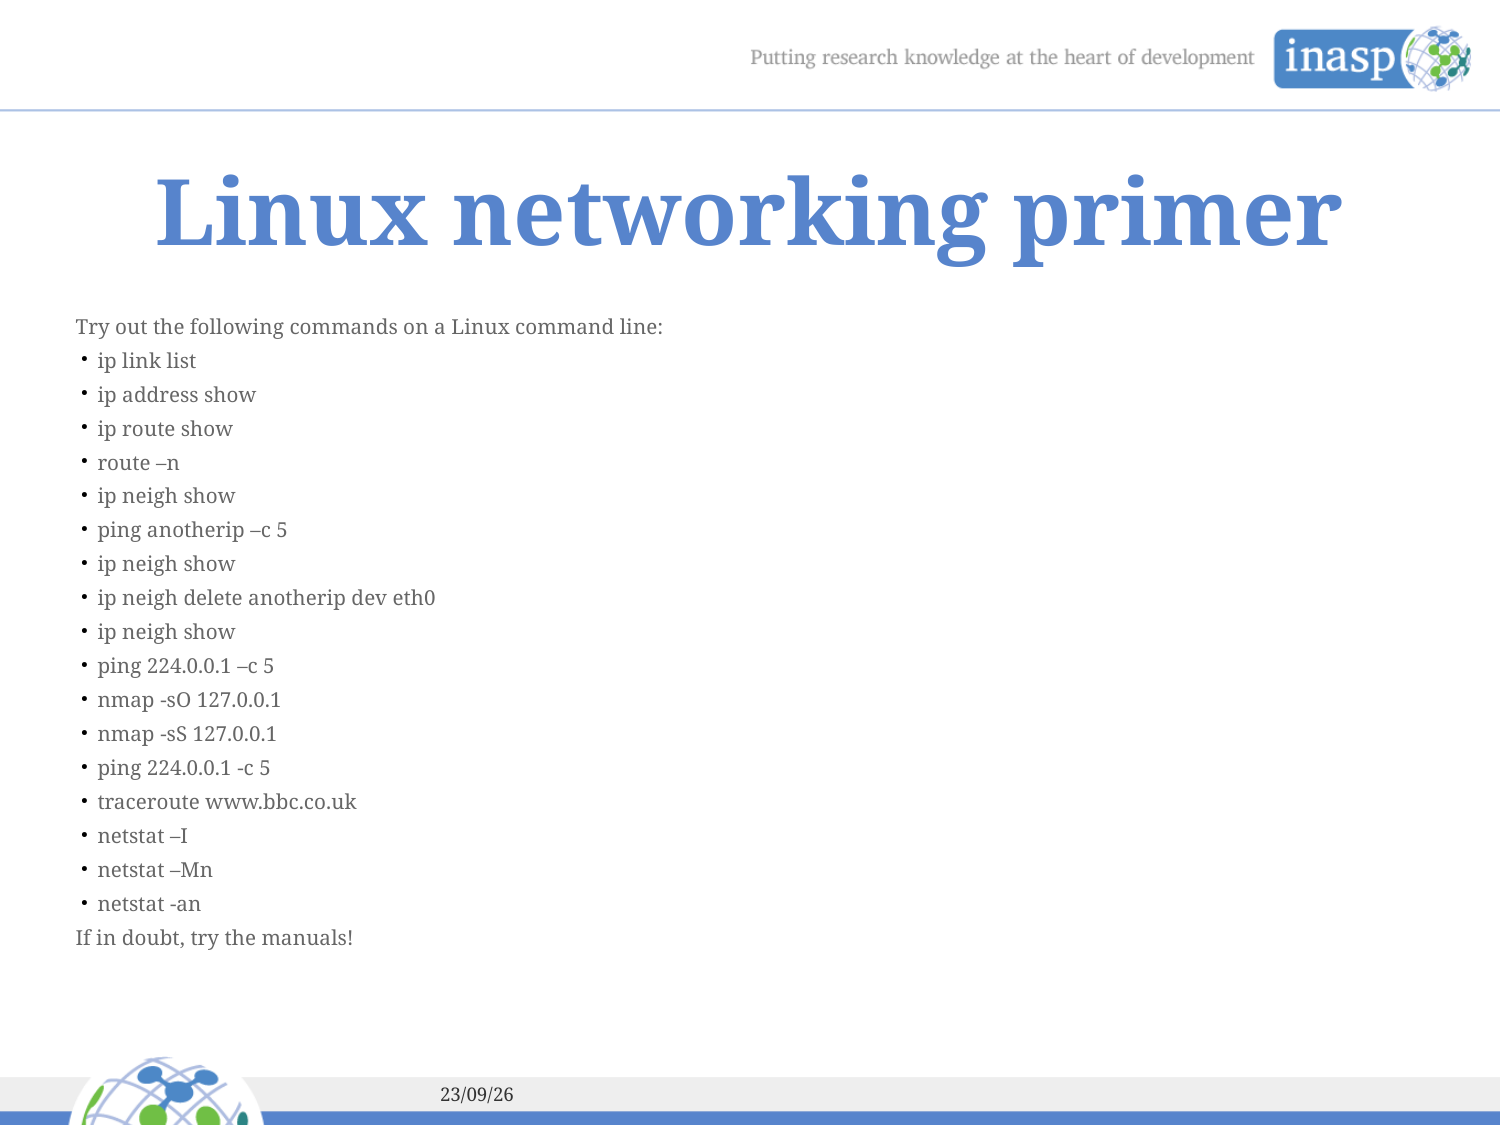

# Linux networking primer
Try out the following commands on a Linux command line:
ip link list
ip address show
ip route show
route –n
ip neigh show
ping anotherip –c 5
ip neigh show
ip neigh delete anotherip dev eth0
ip neigh show
ping 224.0.0.1 –c 5
nmap -sO 127.0.0.1
nmap -sS 127.0.0.1
ping 224.0.0.1 -c 5
traceroute www.bbc.co.uk
netstat –I
netstat –Mn
netstat -an
If in doubt, try the manuals!